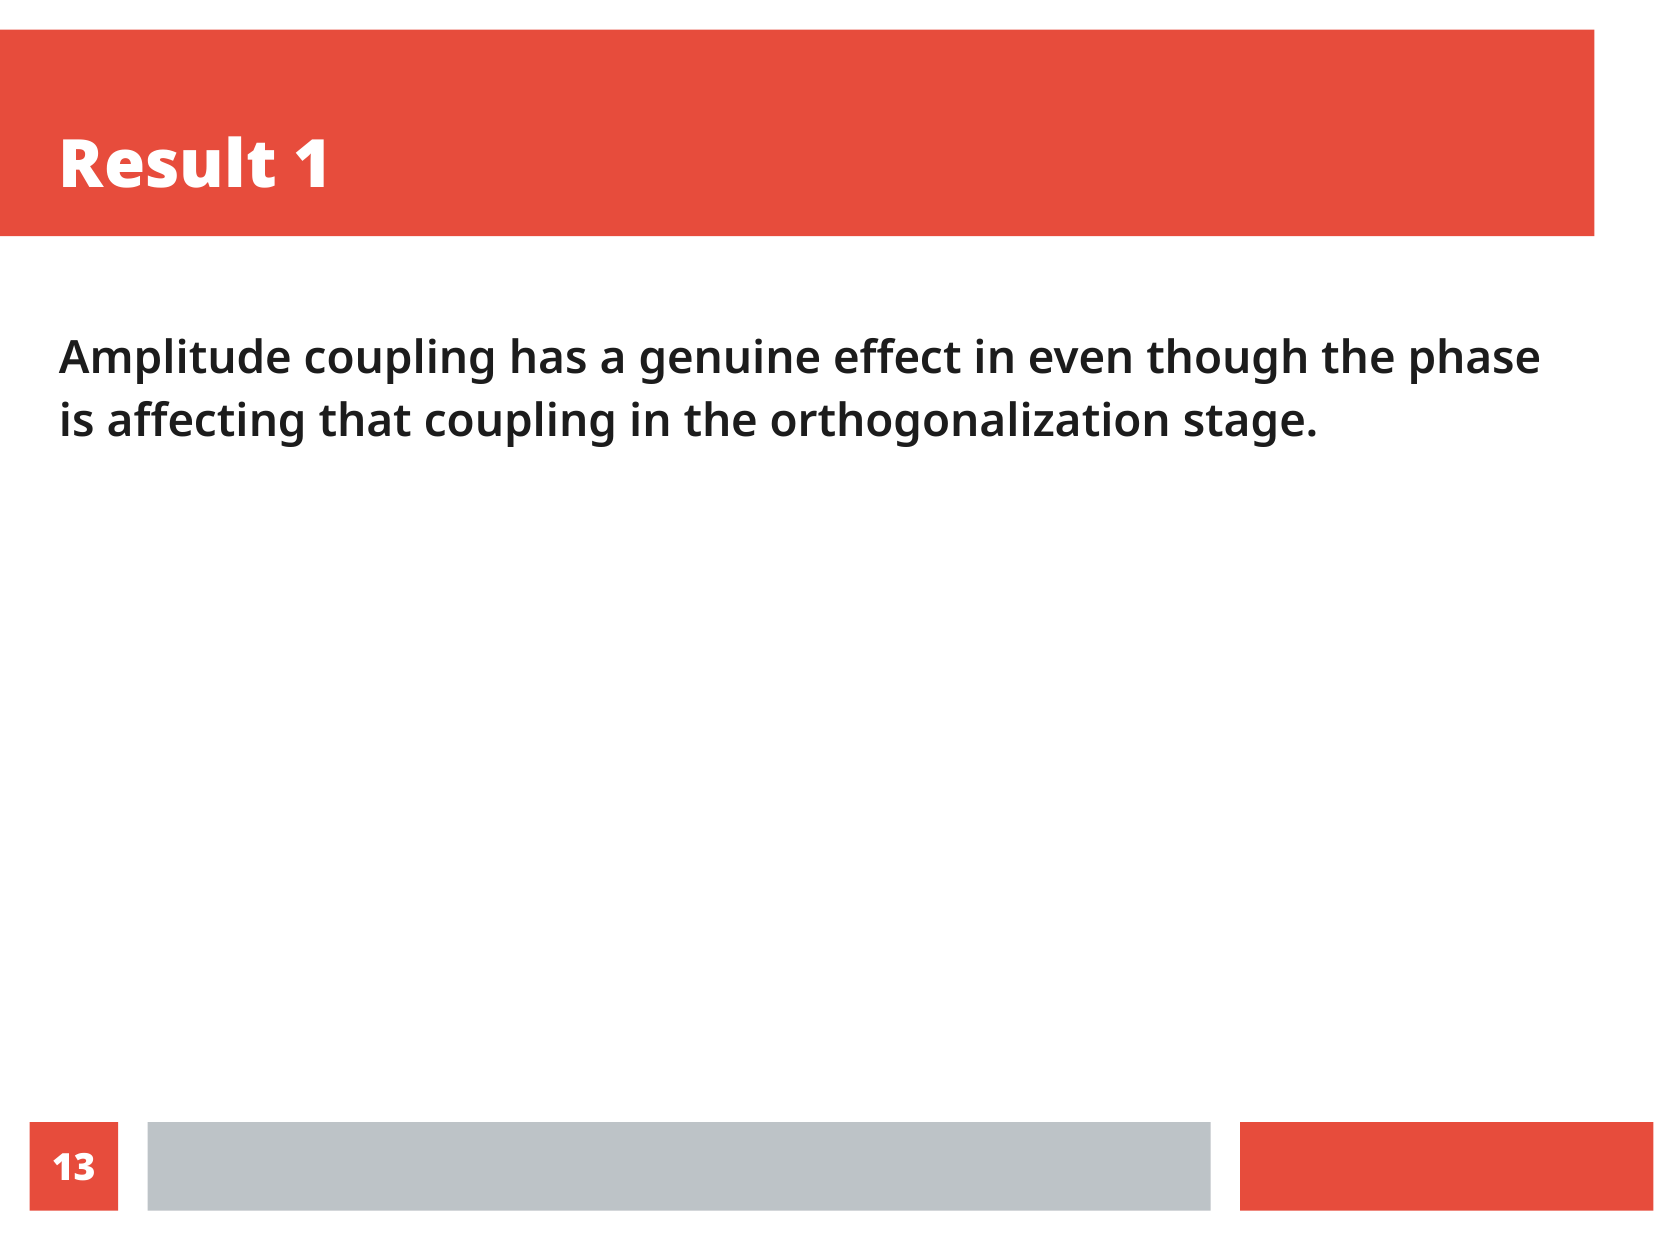

# Result 1
Amplitude coupling has a genuine effect in even though the phase is affecting that coupling in the orthogonalization stage.
13